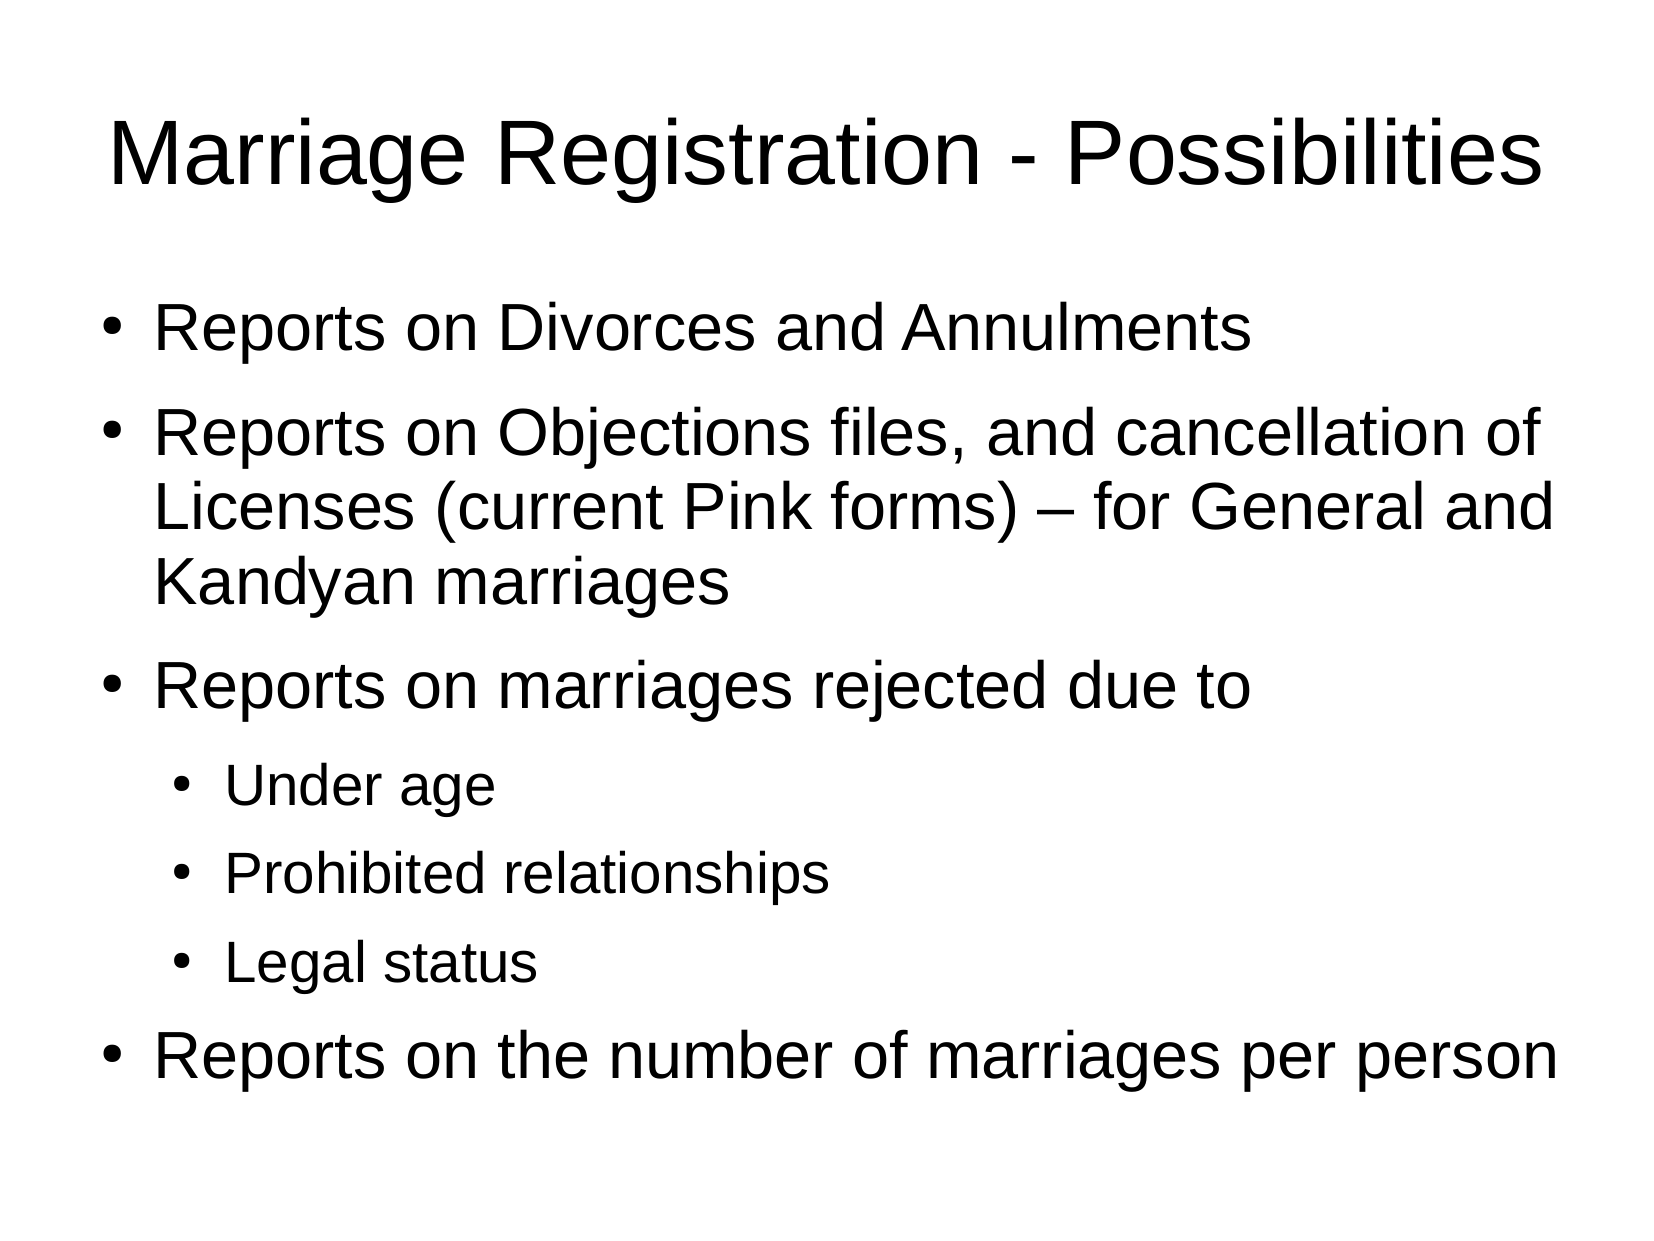

# Marriage Registration - Possibilities
Reports on Divorces and Annulments
Reports on Objections files, and cancellation of Licenses (current Pink forms) – for General and Kandyan marriages
Reports on marriages rejected due to
Under age
Prohibited relationships
Legal status
Reports on the number of marriages per person